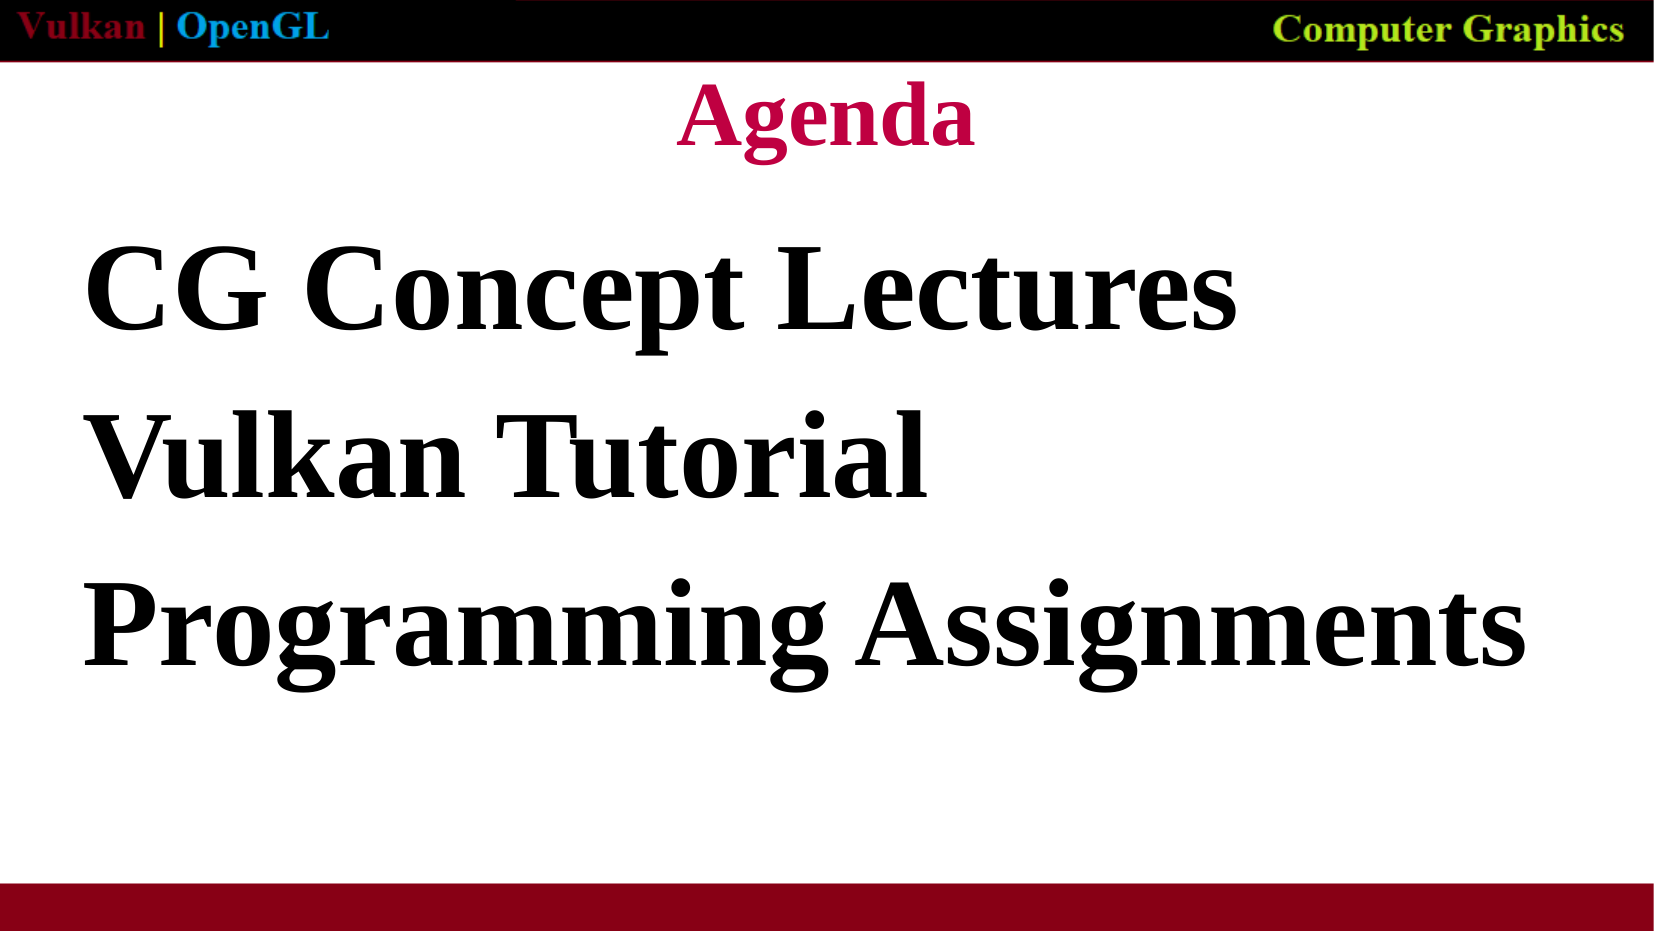

# Agenda
CG Concept Lectures
Vulkan Tutorial
Programming Assignments